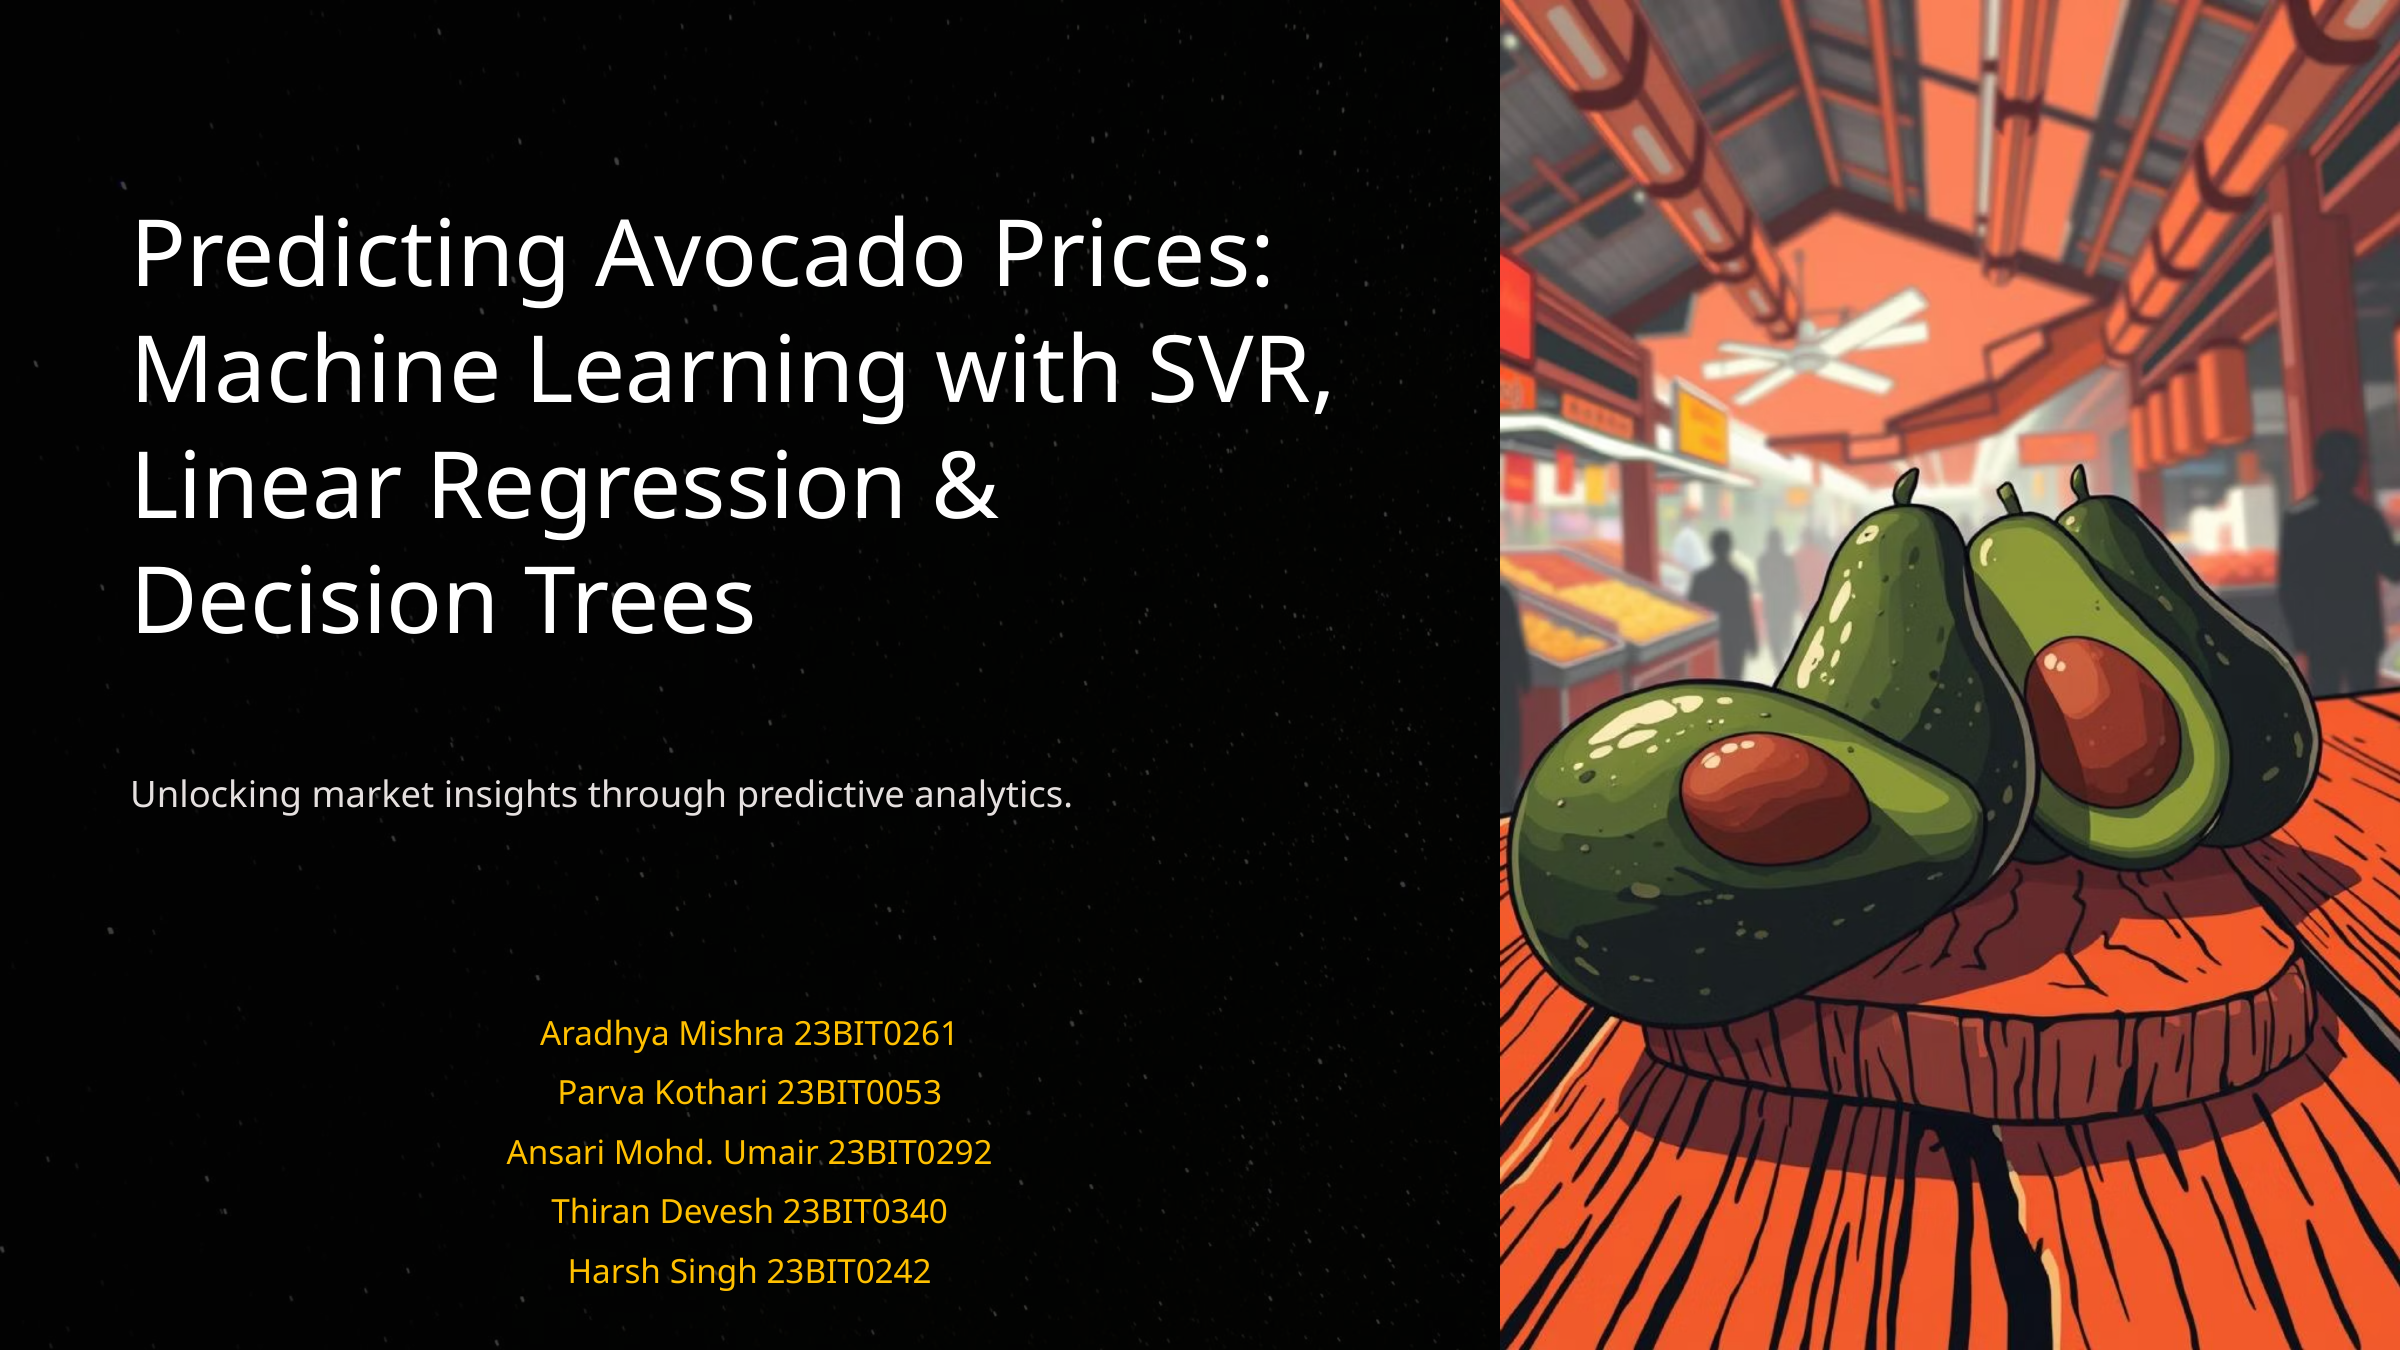

Predicting Avocado Prices: Machine Learning with SVR, Linear Regression & Decision Trees
Unlocking market insights through predictive analytics.
Aradhya Mishra 23BIT0261
Parva Kothari 23BIT0053
Ansari Mohd. Umair 23BIT0292
Thiran Devesh 23BIT0340
Harsh Singh 23BIT0242